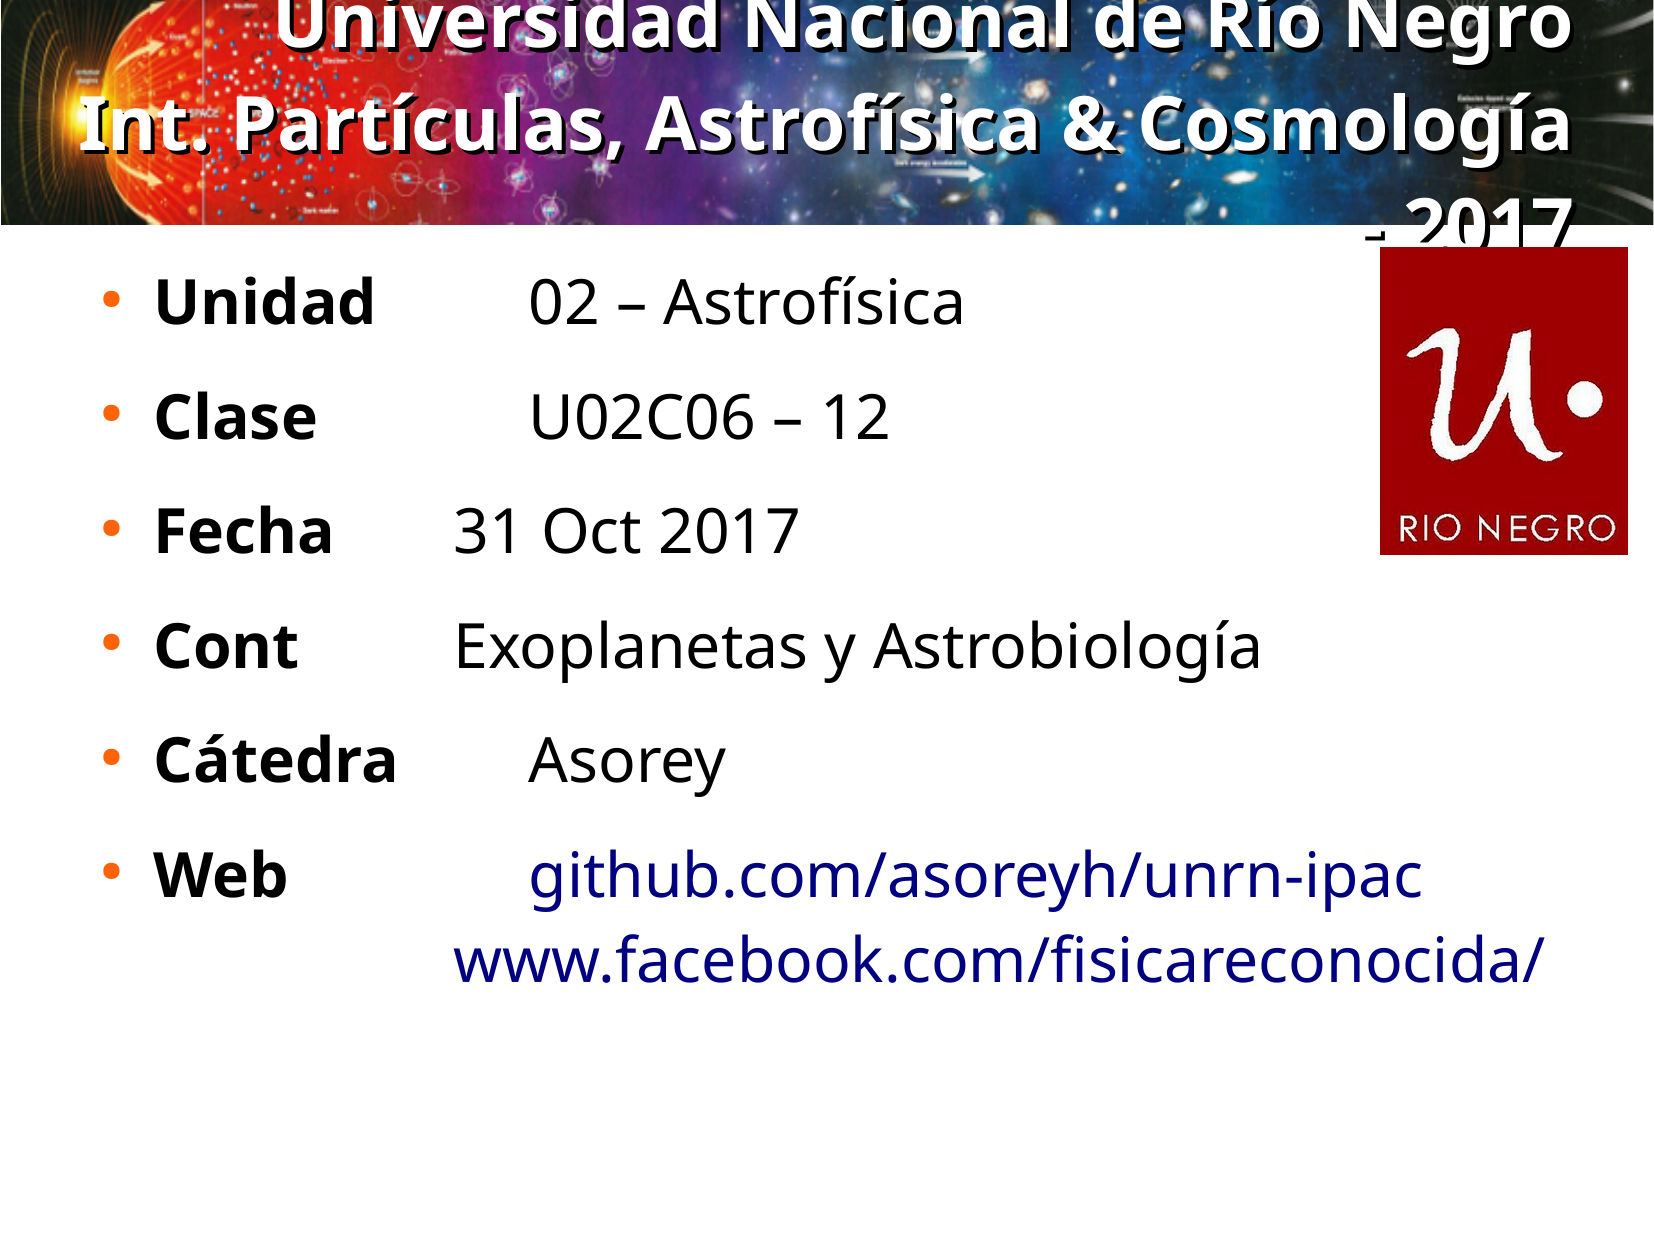

# Universidad Nacional de Río Negro Int. Partículas, Astrofísica & Cosmología - 2017
Unidad 		02 – Astrofísica
Clase			U02C06 – 12
Fecha		31 Oct 2017
Cont			Exoplanetas y Astrobiología
Cátedra		Asorey
Web 			github.com/asoreyh/unrn-ipac
				www.facebook.com/fisicareconocida/